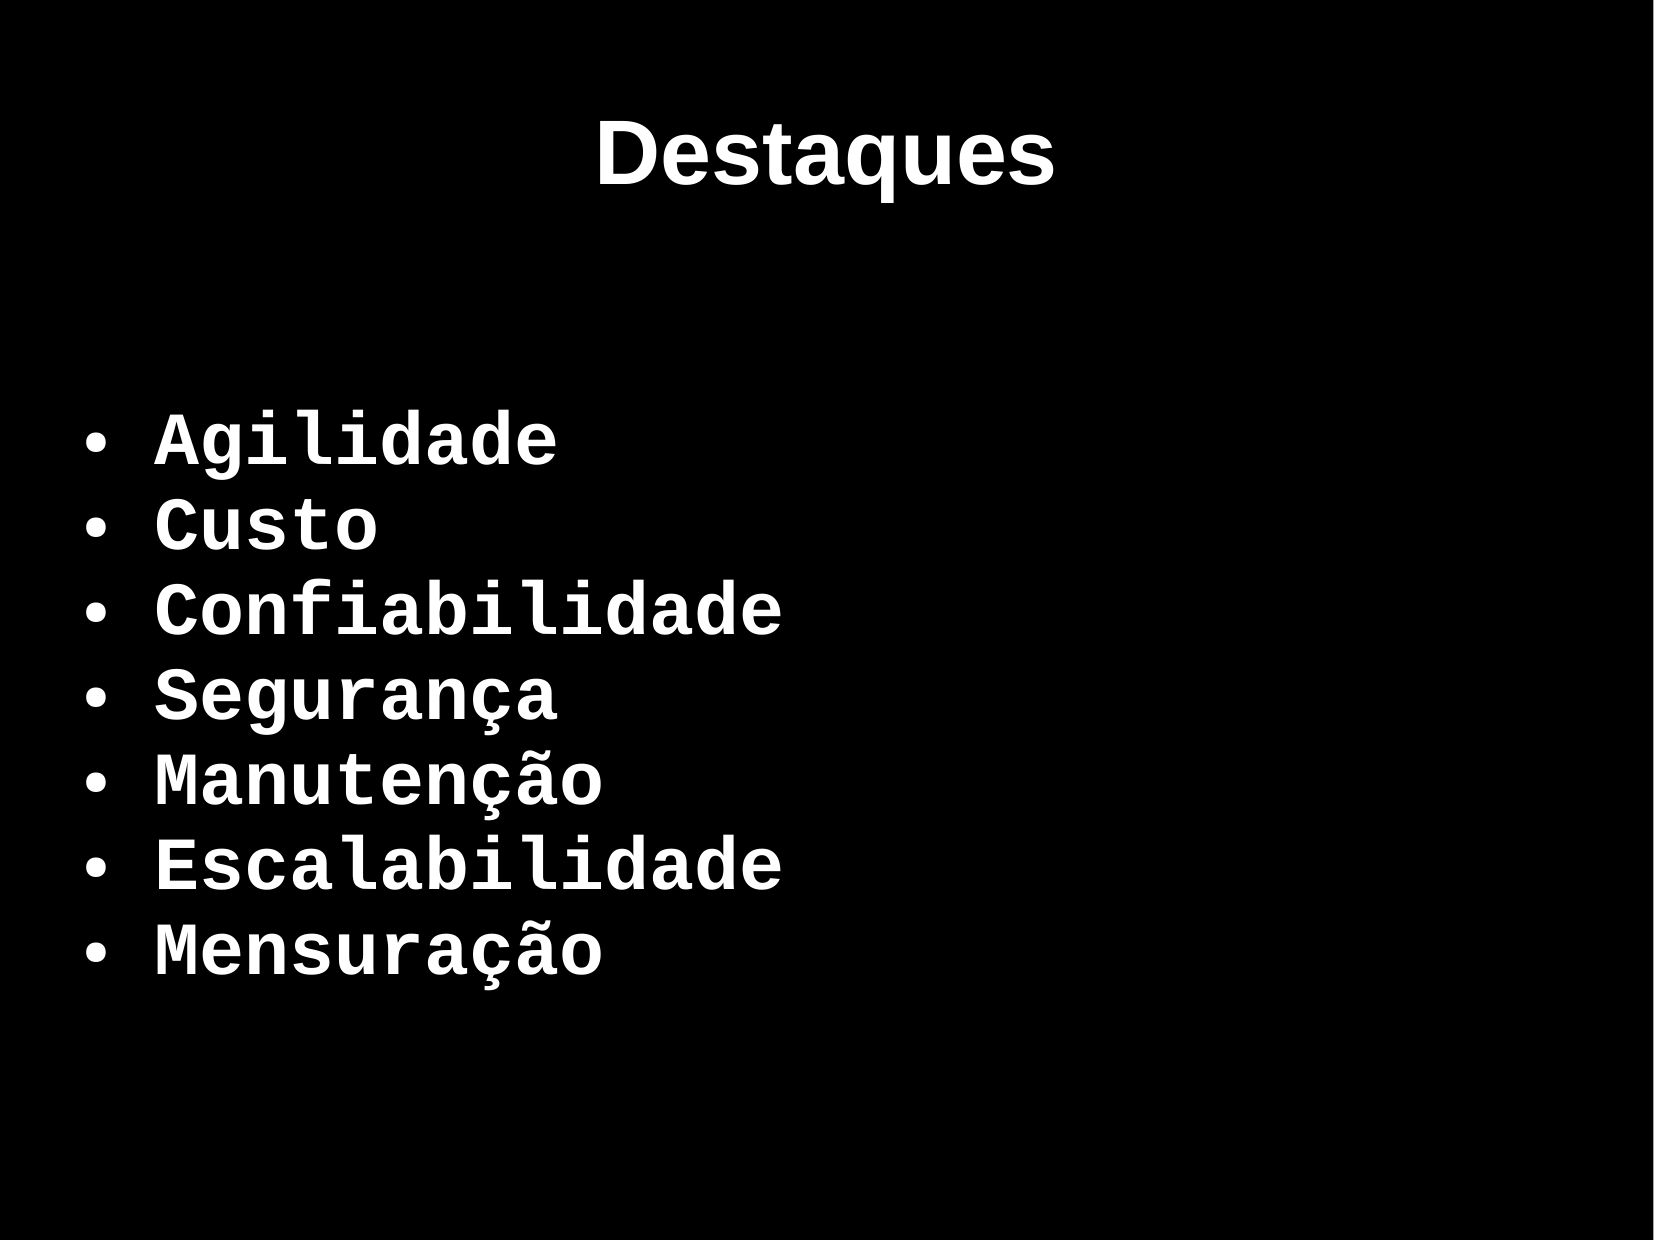

Destaques
# Agilidade
 Custo
 Confiabilidade
 Segurança
 Manutenção
 Escalabilidade
 Mensuração